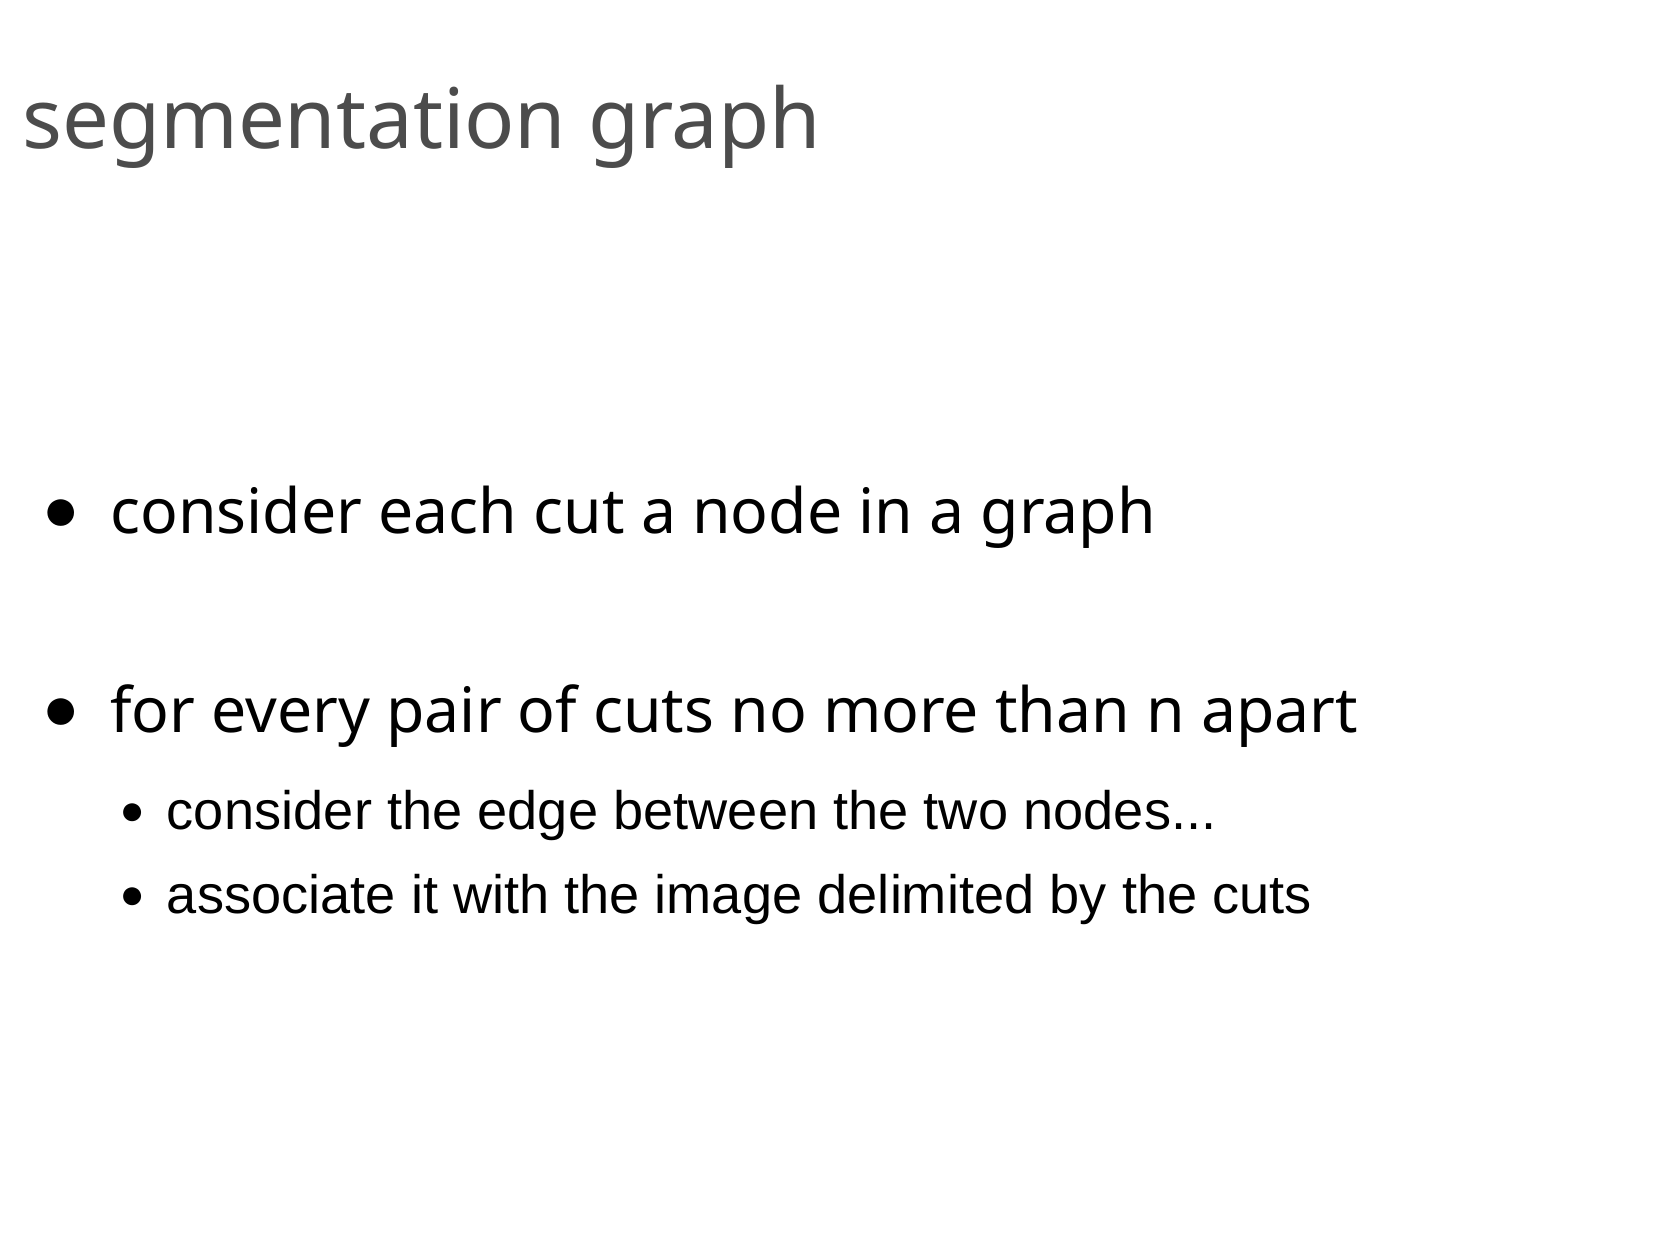

# segmentation graph
consider each cut a node in a graph
for every pair of cuts no more than n apart
consider the edge between the two nodes...
associate it with the image delimited by the cuts